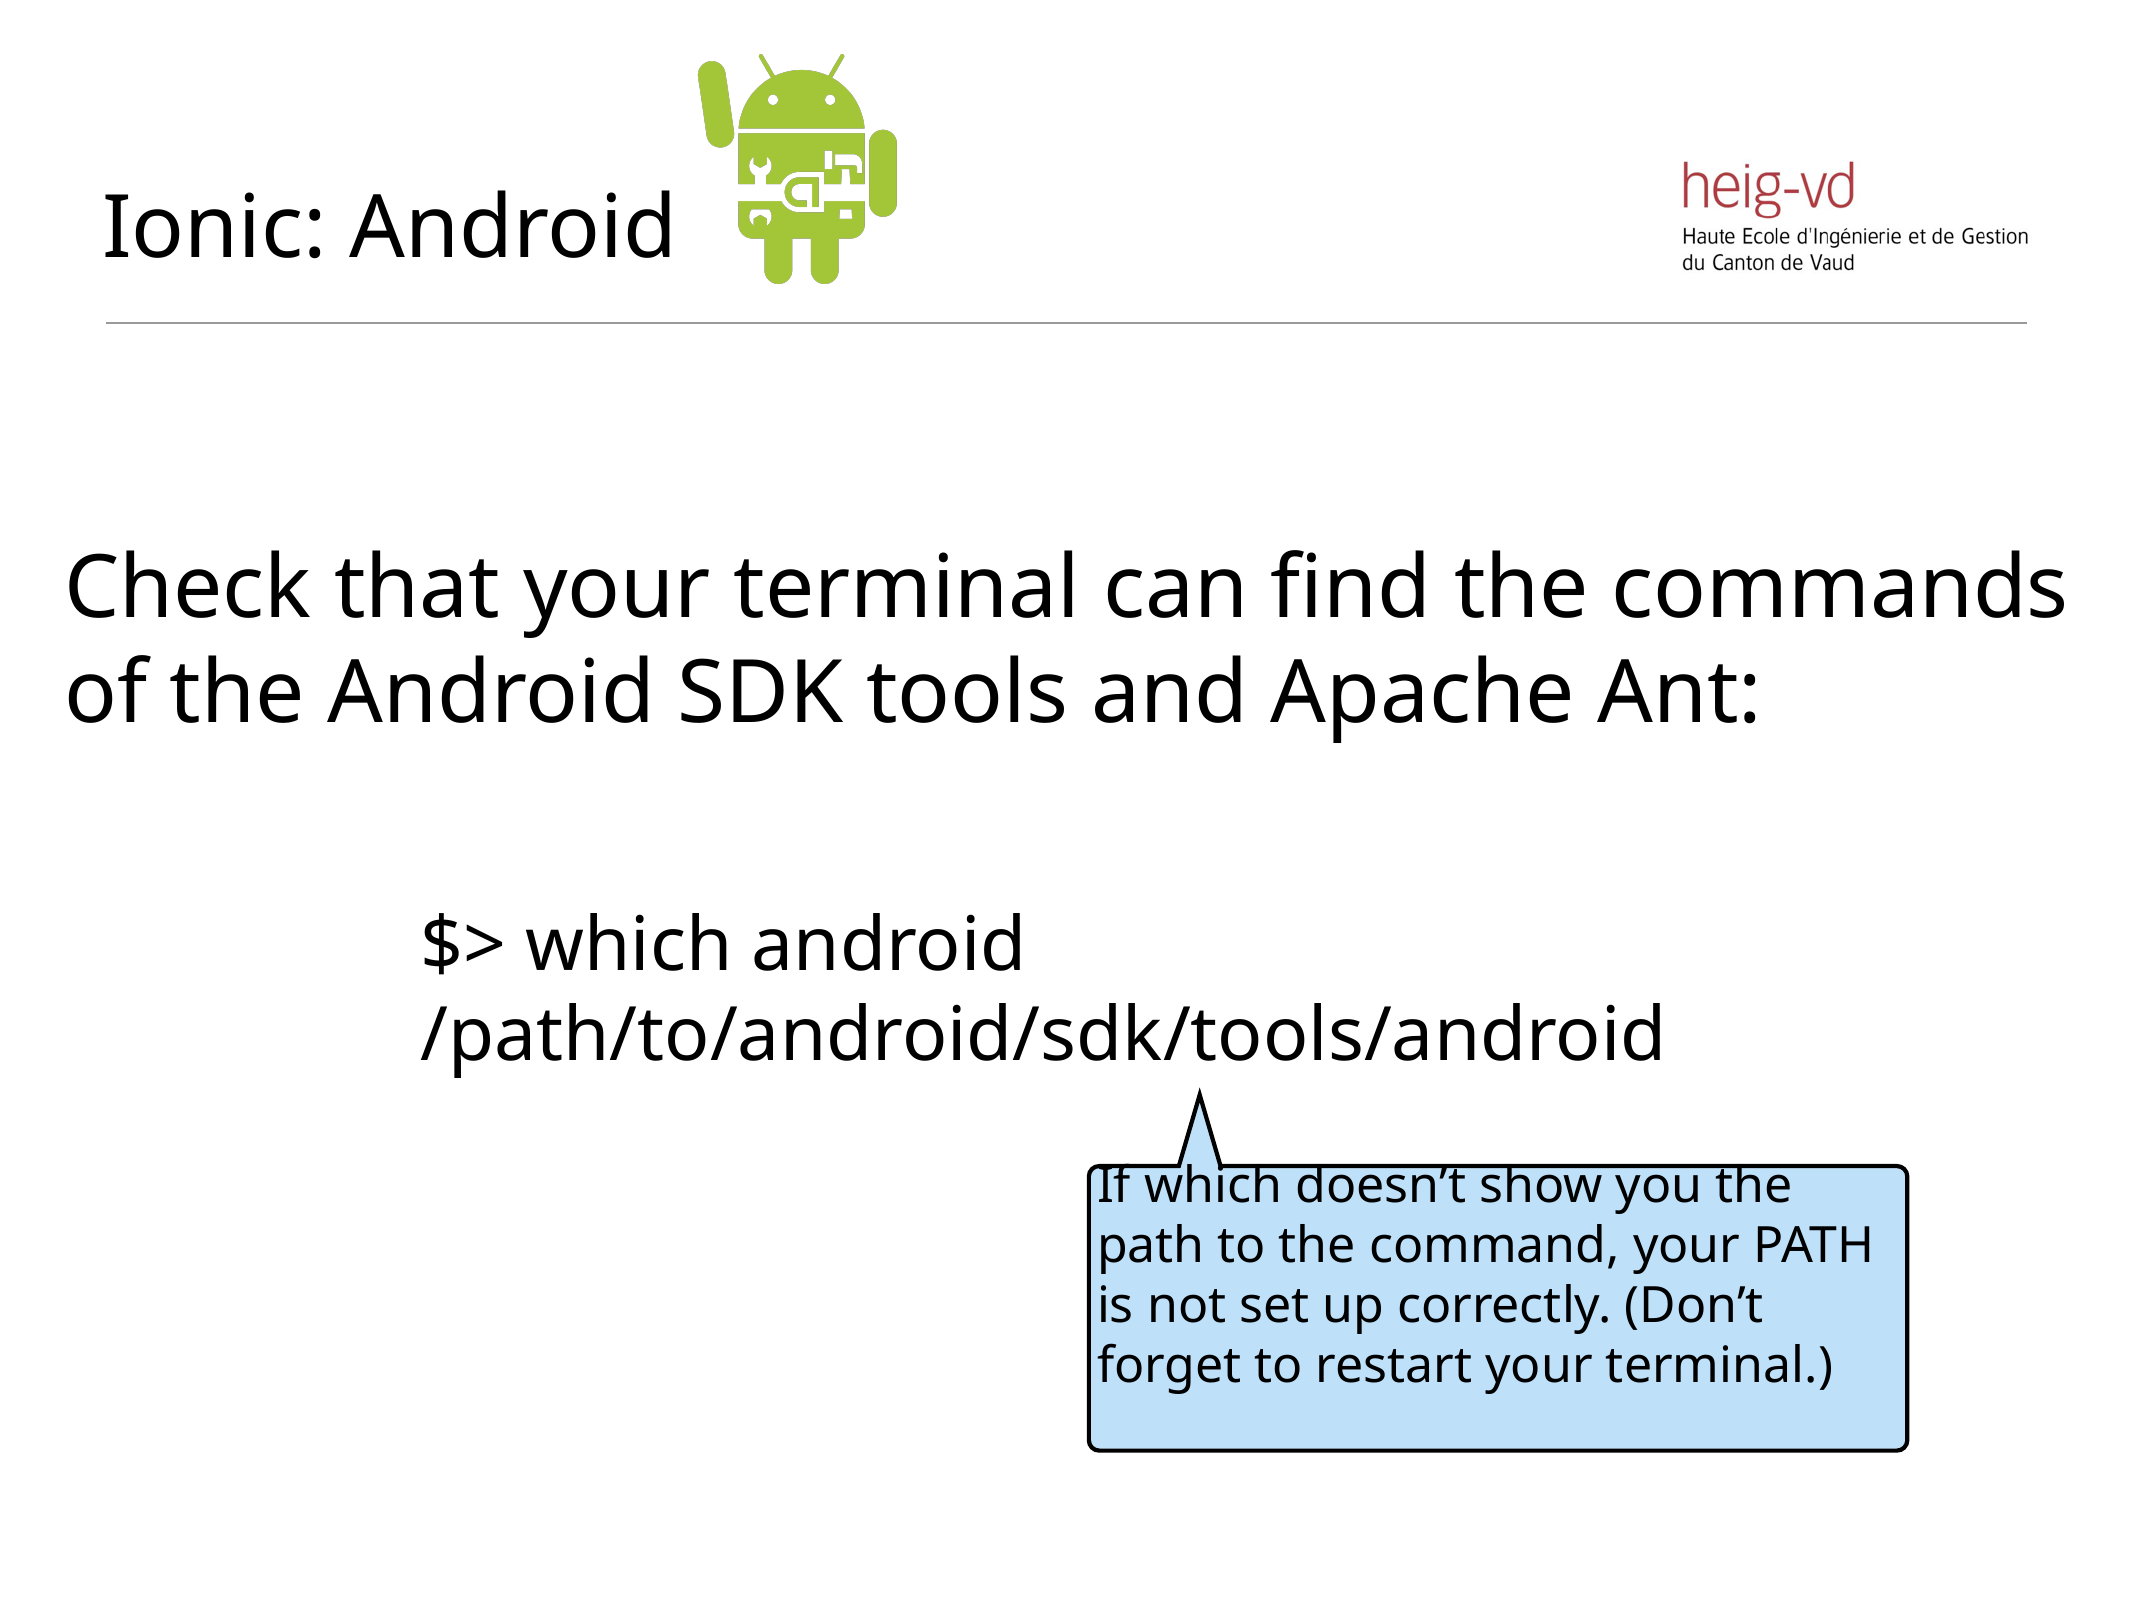

# Ionic: Android
Check that your terminal can find the commands
of the Android SDK tools and Apache Ant:
$> which android
/path/to/android/sdk/tools/android
If which doesn’t show you the path to the command, your PATH is not set up correctly. (Don’t forget to restart your terminal.)